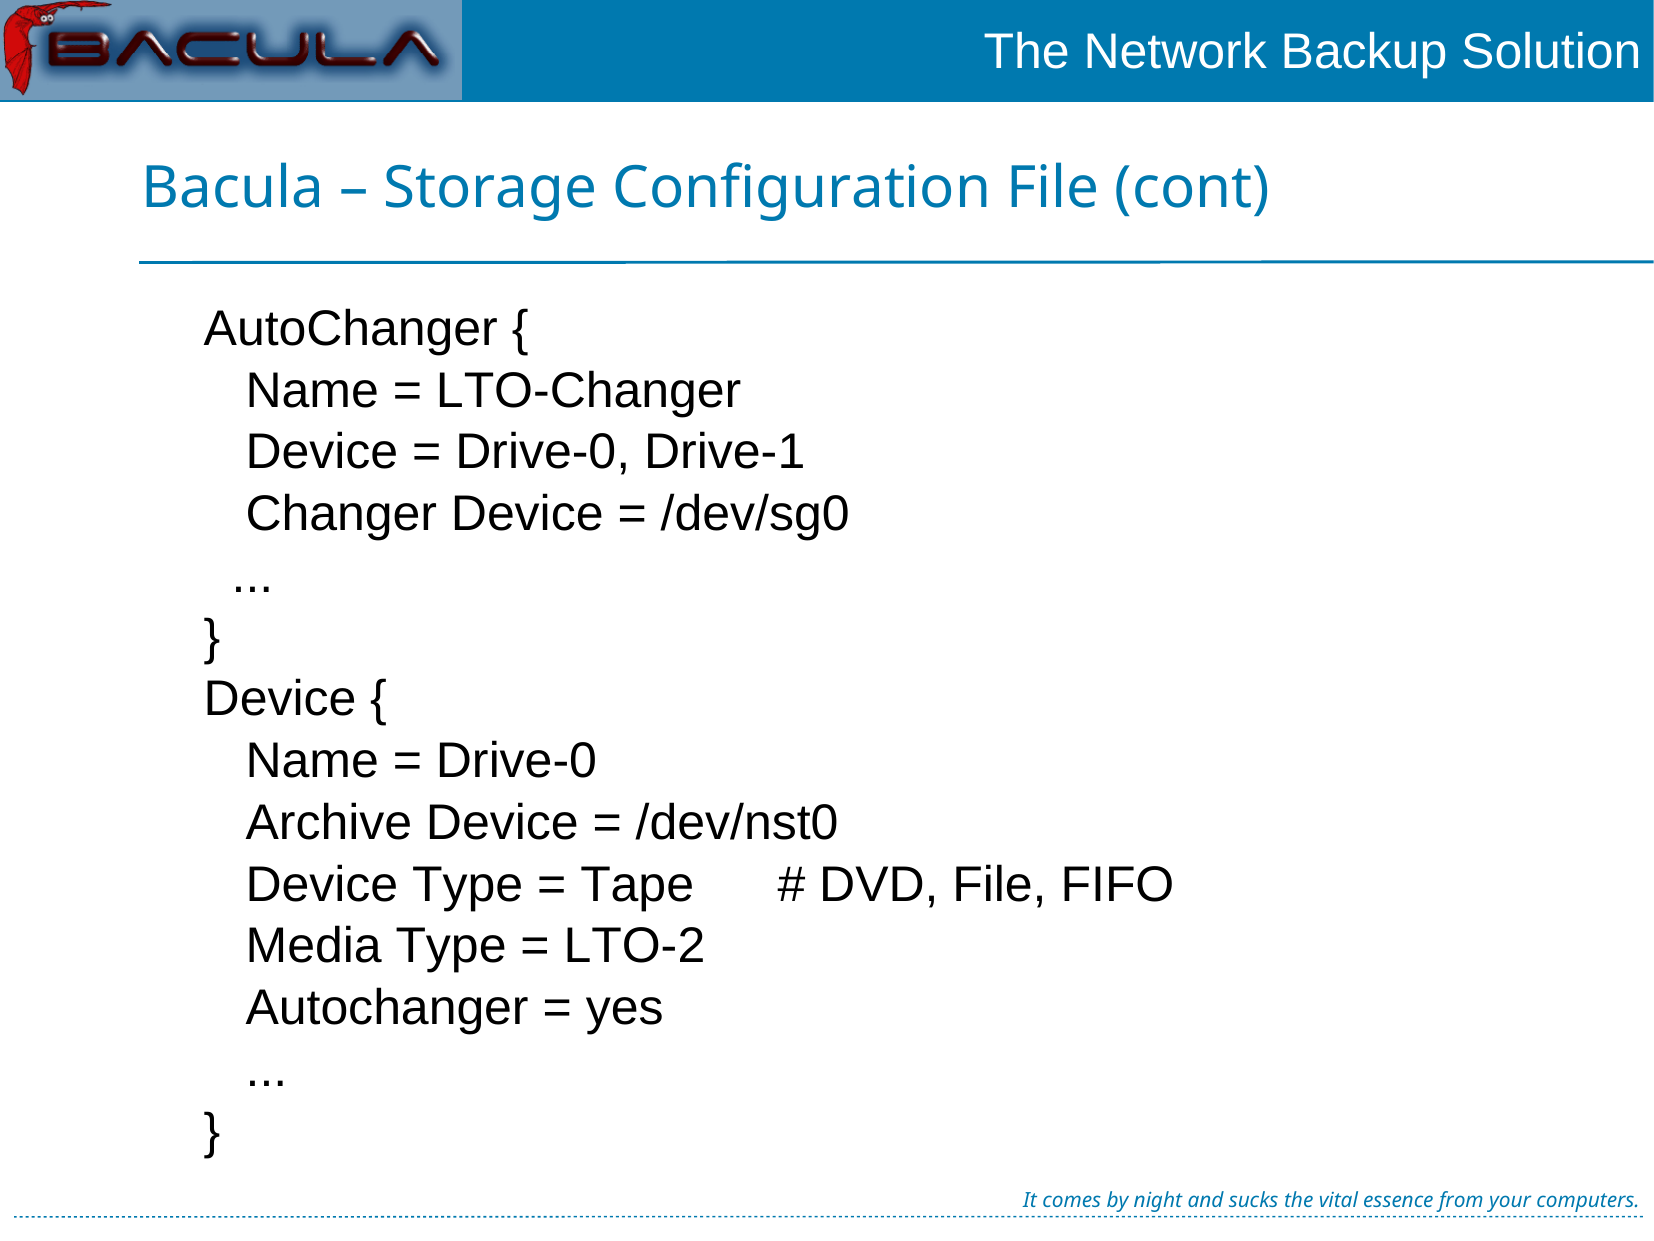

# Bacula – Storage Configuration File (cont)
AutoChanger {
 Name = LTO-Changer
 Device = Drive-0, Drive-1
 Changer Device = /dev/sg0
 ...
}
Device {
 Name = Drive-0
 Archive Device = /dev/nst0
 Device Type = Tape # DVD, File, FIFO
 Media Type = LTO-2
 Autochanger = yes
 ...
}